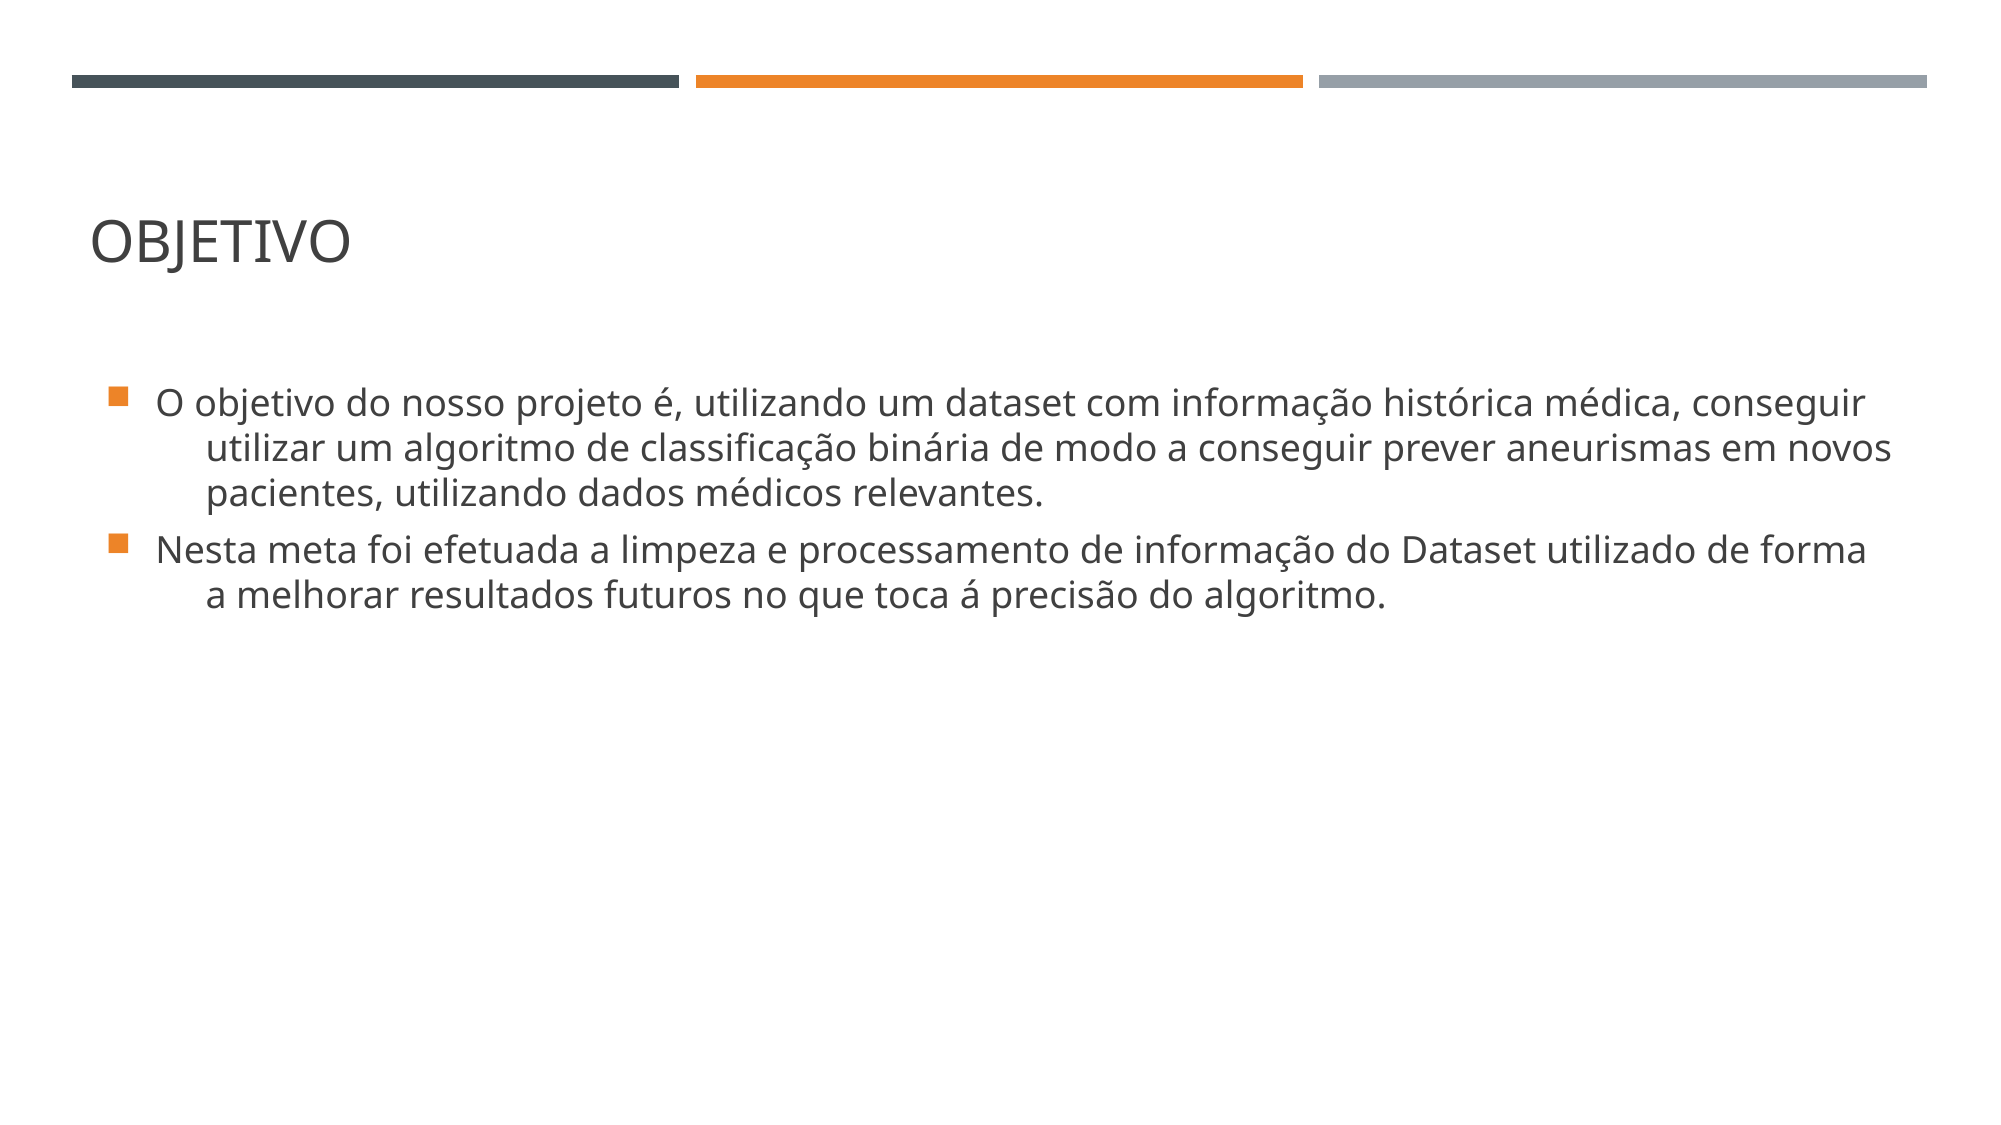

# Objetivo
O objetivo do nosso projeto é, utilizando um dataset com informação histórica médica, conseguir utilizar um algoritmo de classificação binária de modo a conseguir prever aneurismas em novos pacientes, utilizando dados médicos relevantes.
Nesta meta foi efetuada a limpeza e processamento de informação do Dataset utilizado de forma a melhorar resultados futuros no que toca á precisão do algoritmo.